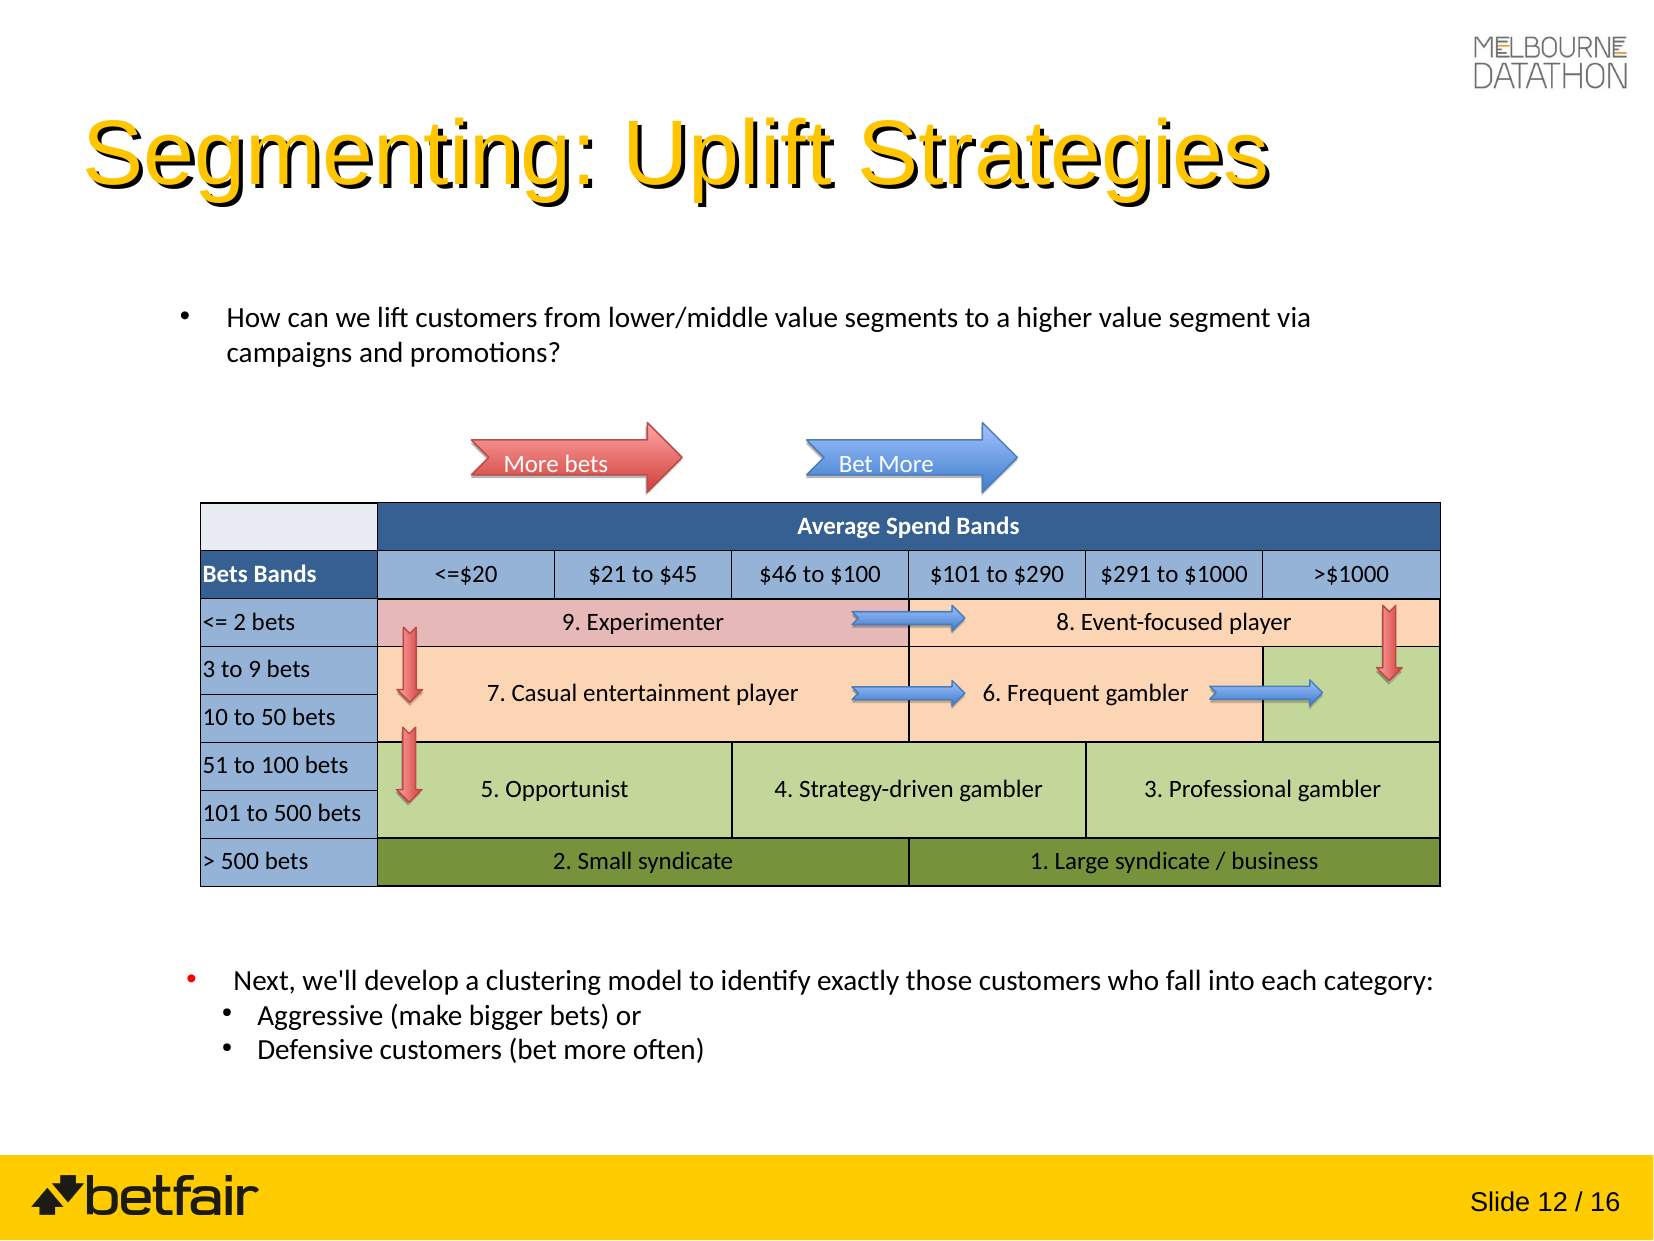

# Segmenting: Uplift Strategies
How can we lift customers from lower/middle value segments to a higher value segment via campaigns and promotions?
More bets
Bet More
| | Average Spend Bands | | | | | |
| --- | --- | --- | --- | --- | --- | --- |
| Bets Bands | <=$20 | $21 to $45 | $46 to $100 | $101 to $290 | $291 to $1000 | >$1000 |
| <= 2 bets | 9. Experimenter | | | 8. Event-focused player | | |
| 3 to 9 bets | 7. Casual entertainment player | | | 6. Frequent gambler | | |
| 10 to 50 bets | | | | | | |
| 51 to 100 bets | 5. Opportunist | | 4. Strategy-driven gambler | | 3. Professional gambler | |
| 101 to 500 bets | | | | | | |
| > 500 bets | 2. Small syndicate | | | 1. Large syndicate / business | | |
Next, we'll develop a clustering model to identify exactly those customers who fall into each category:
Aggressive (make bigger bets) or
Defensive customers (bet more often)